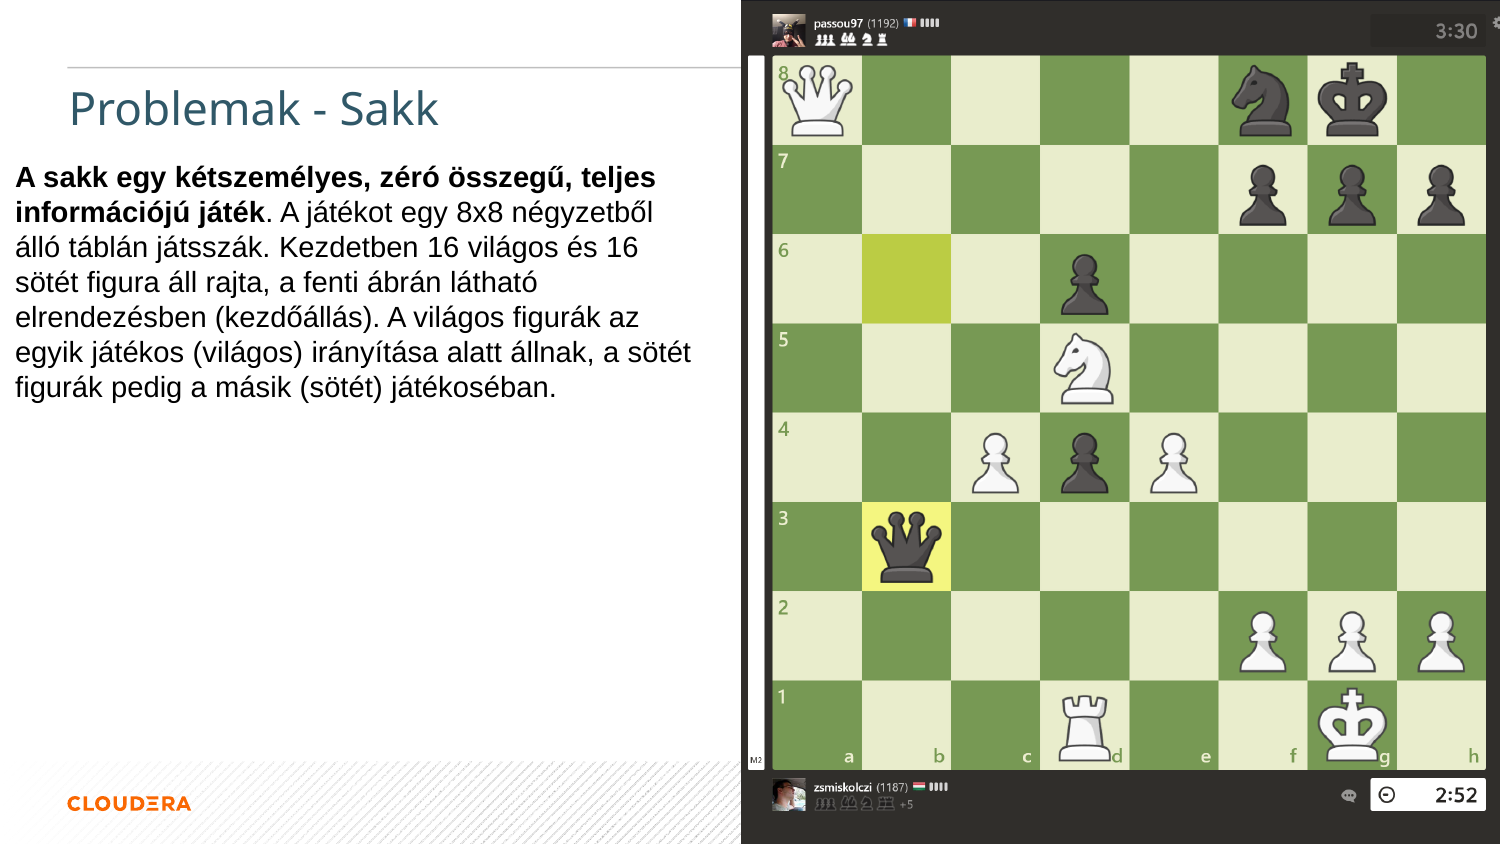

# Problemak - Sakk
A sakk egy kétszemélyes, zéró összegű, teljes információjú játék. A játékot egy 8x8 négyzetből álló táblán játsszák. Kezdetben 16 világos és 16 sötét figura áll rajta, a fenti ábrán látható elrendezésben (kezdőállás). A világos figurák az egyik játékos (világos) irányítása alatt állnak, a sötét figurák pedig a másik (sötét) játékoséban.